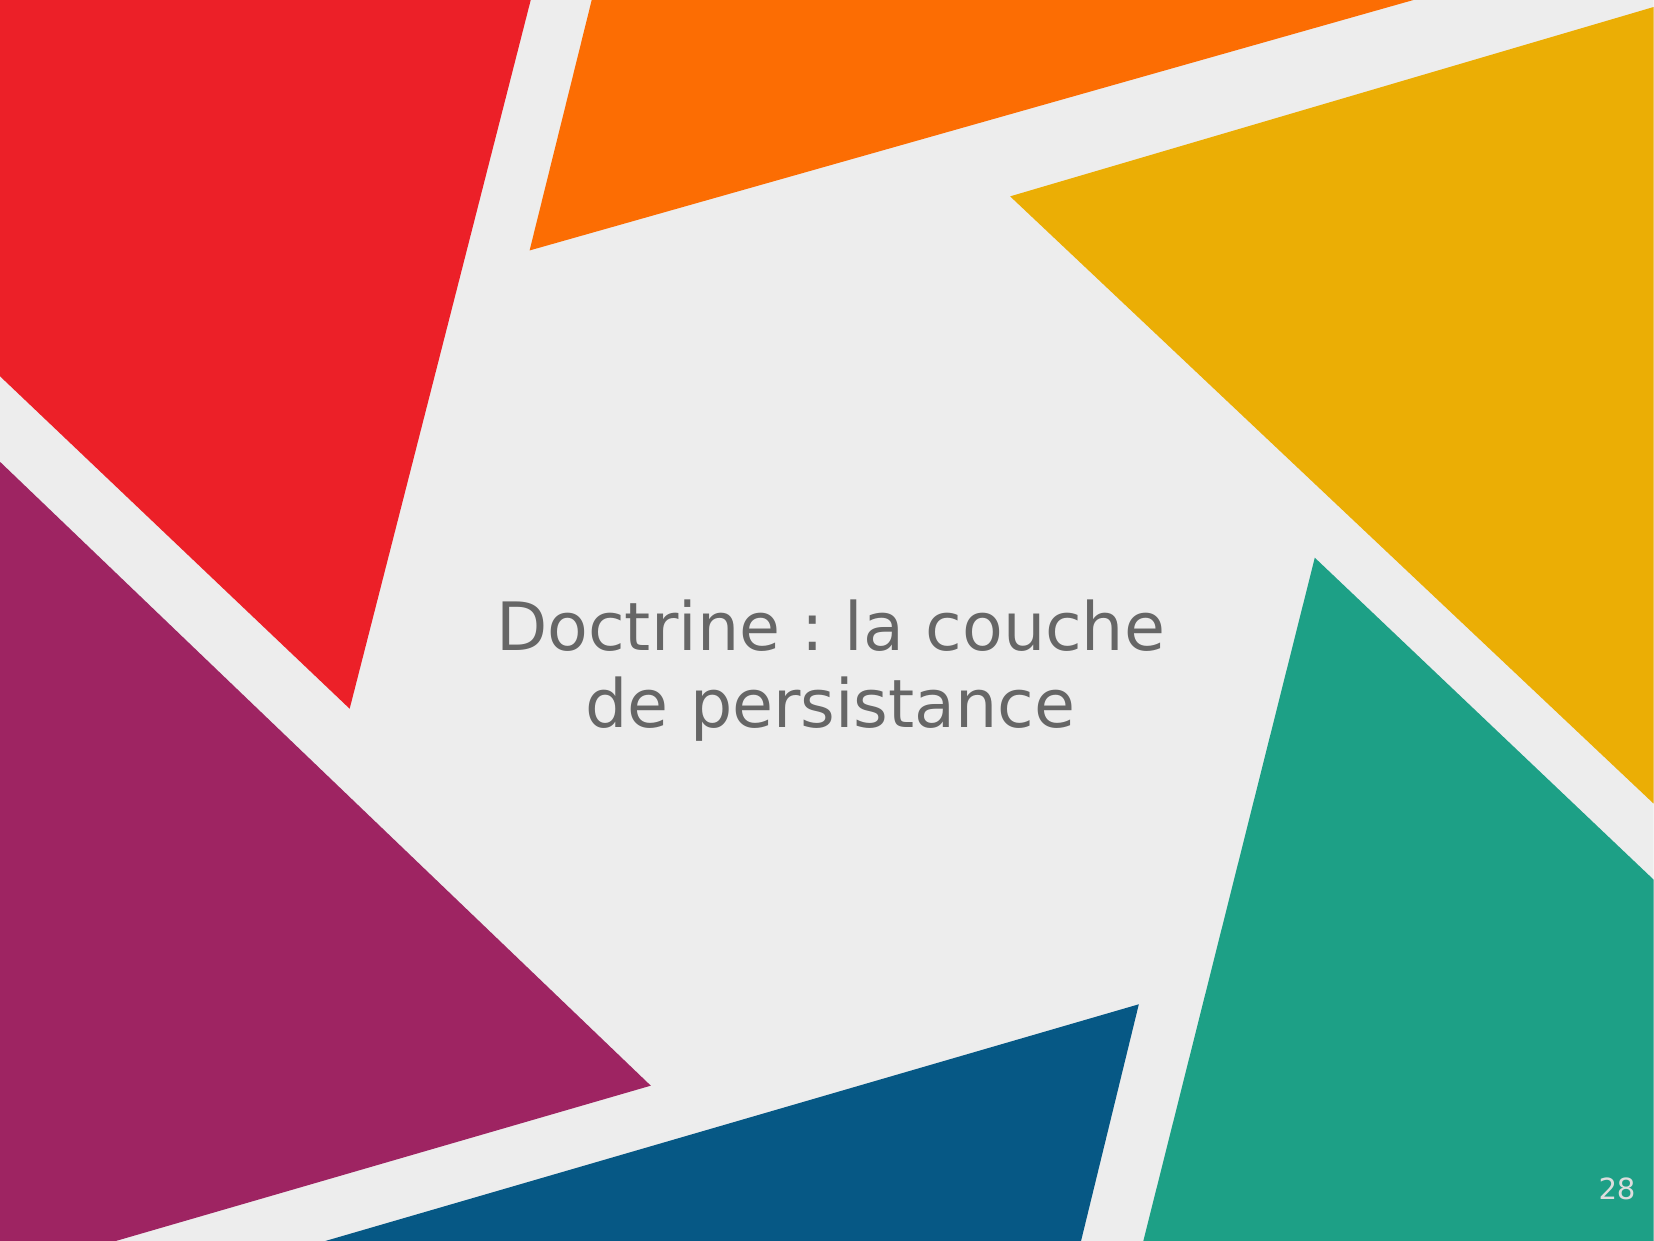

# Doctrine : la couche de persistance
28